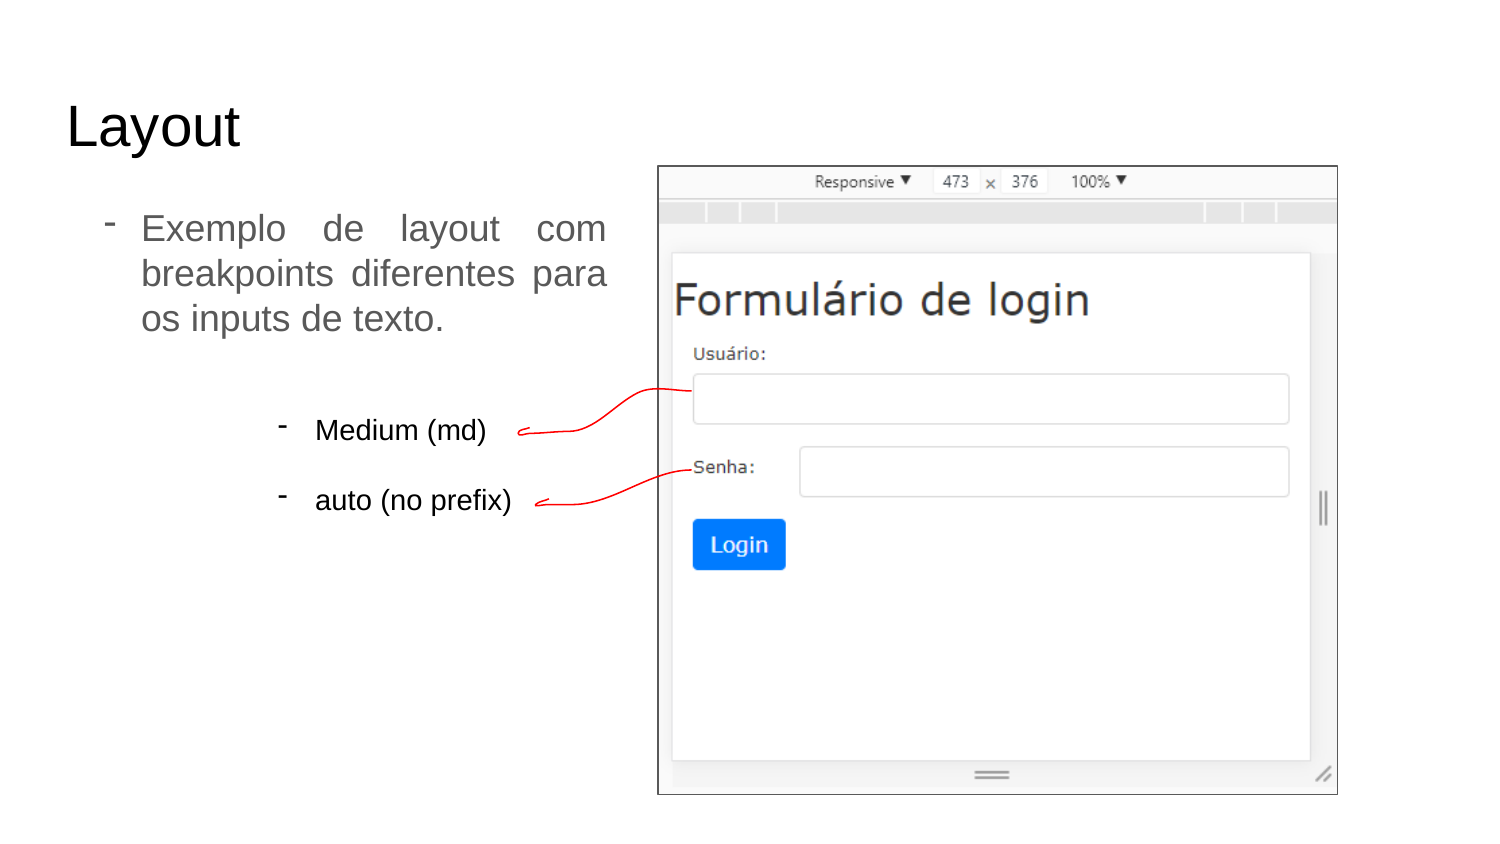

# Layout
Exemplo de layout com breakpoints diferentes para os inputs de texto.
Medium (md)
auto (no prefix)